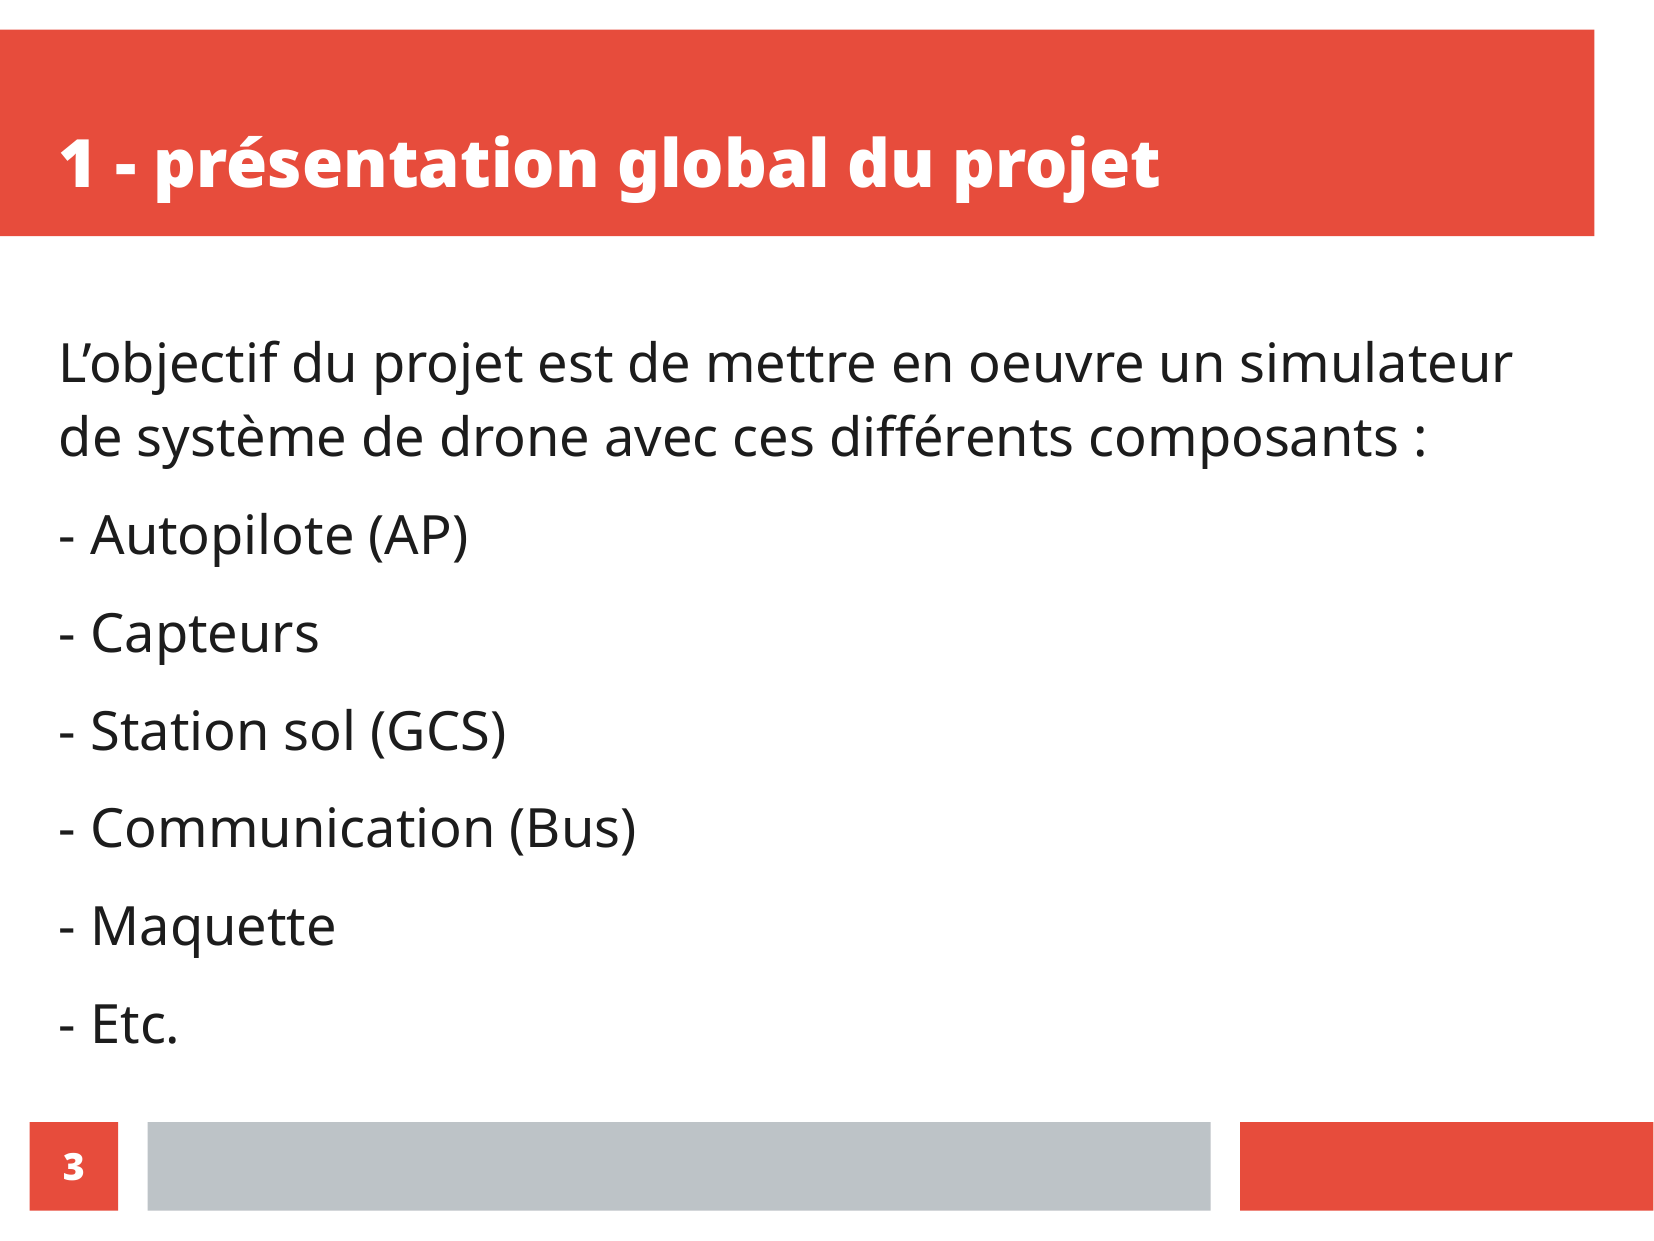

# 1 - présentation global du projet
L’objectif du projet est de mettre en oeuvre un simulateur de système de drone avec ces différents composants :
- Autopilote (AP)
- Capteurs
- Station sol (GCS)
- Communication (Bus)
- Maquette
- Etc.
3